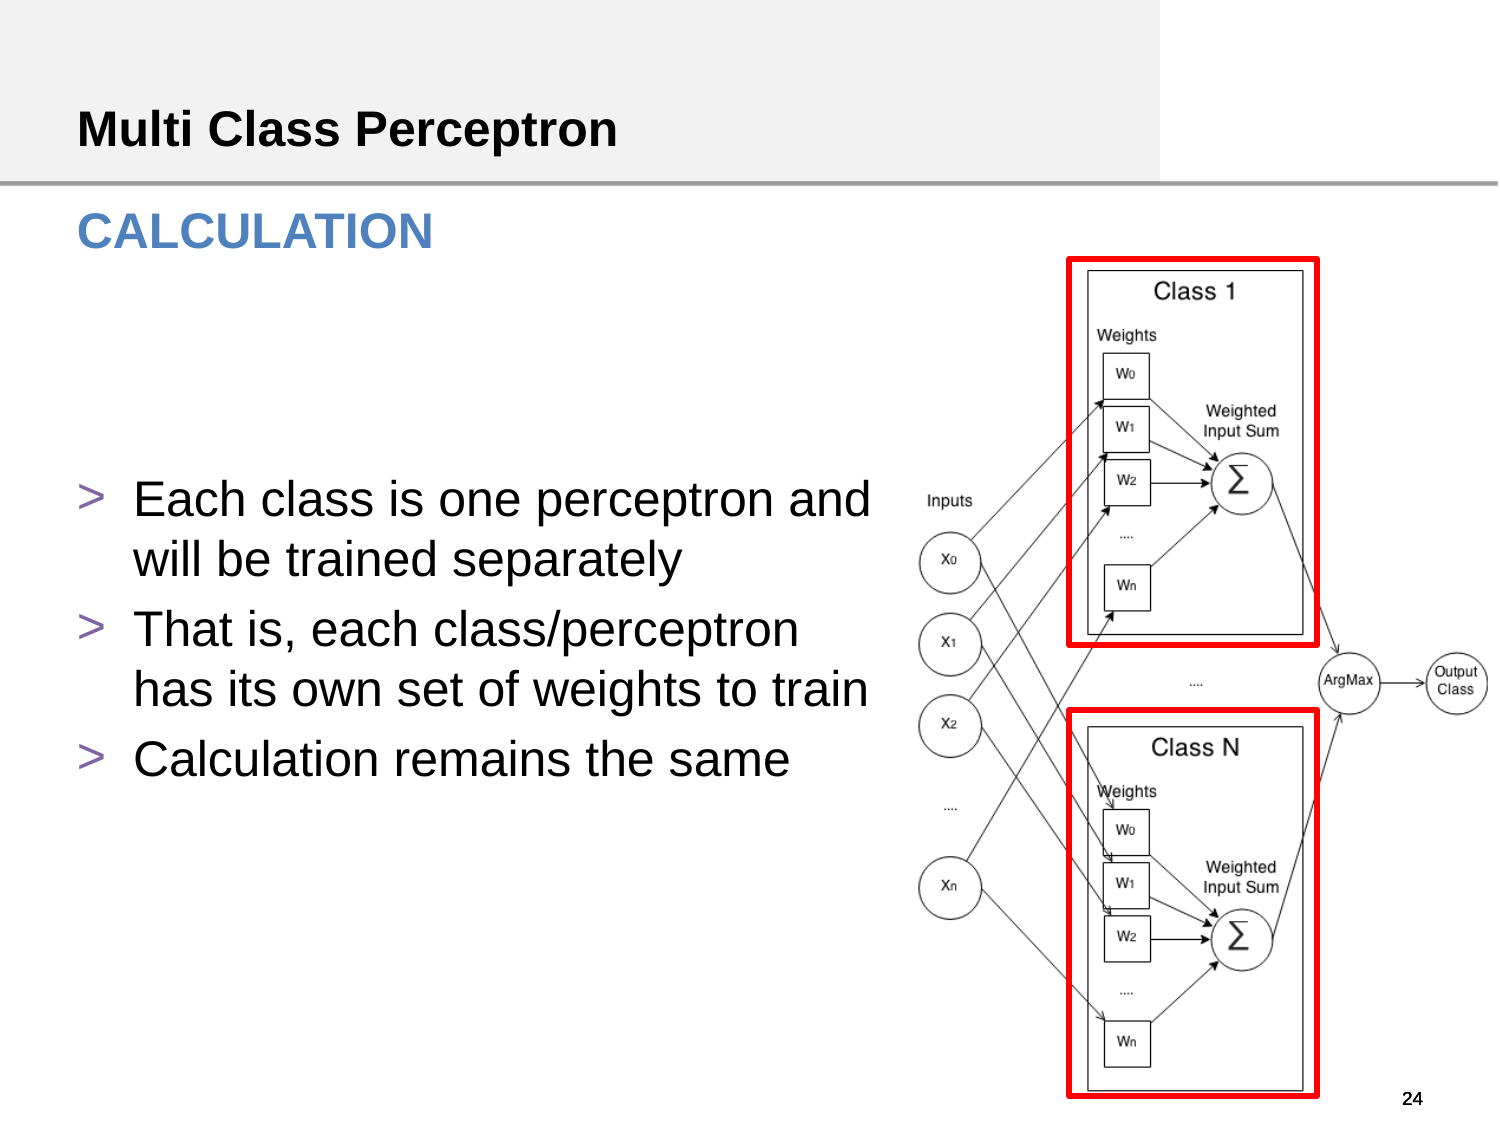

Multi Class Perceptron
# CALCULATION
Each class is one perceptron and will be trained separately
That is, each class/perceptron has its own set of weights to train
Calculation remains the same